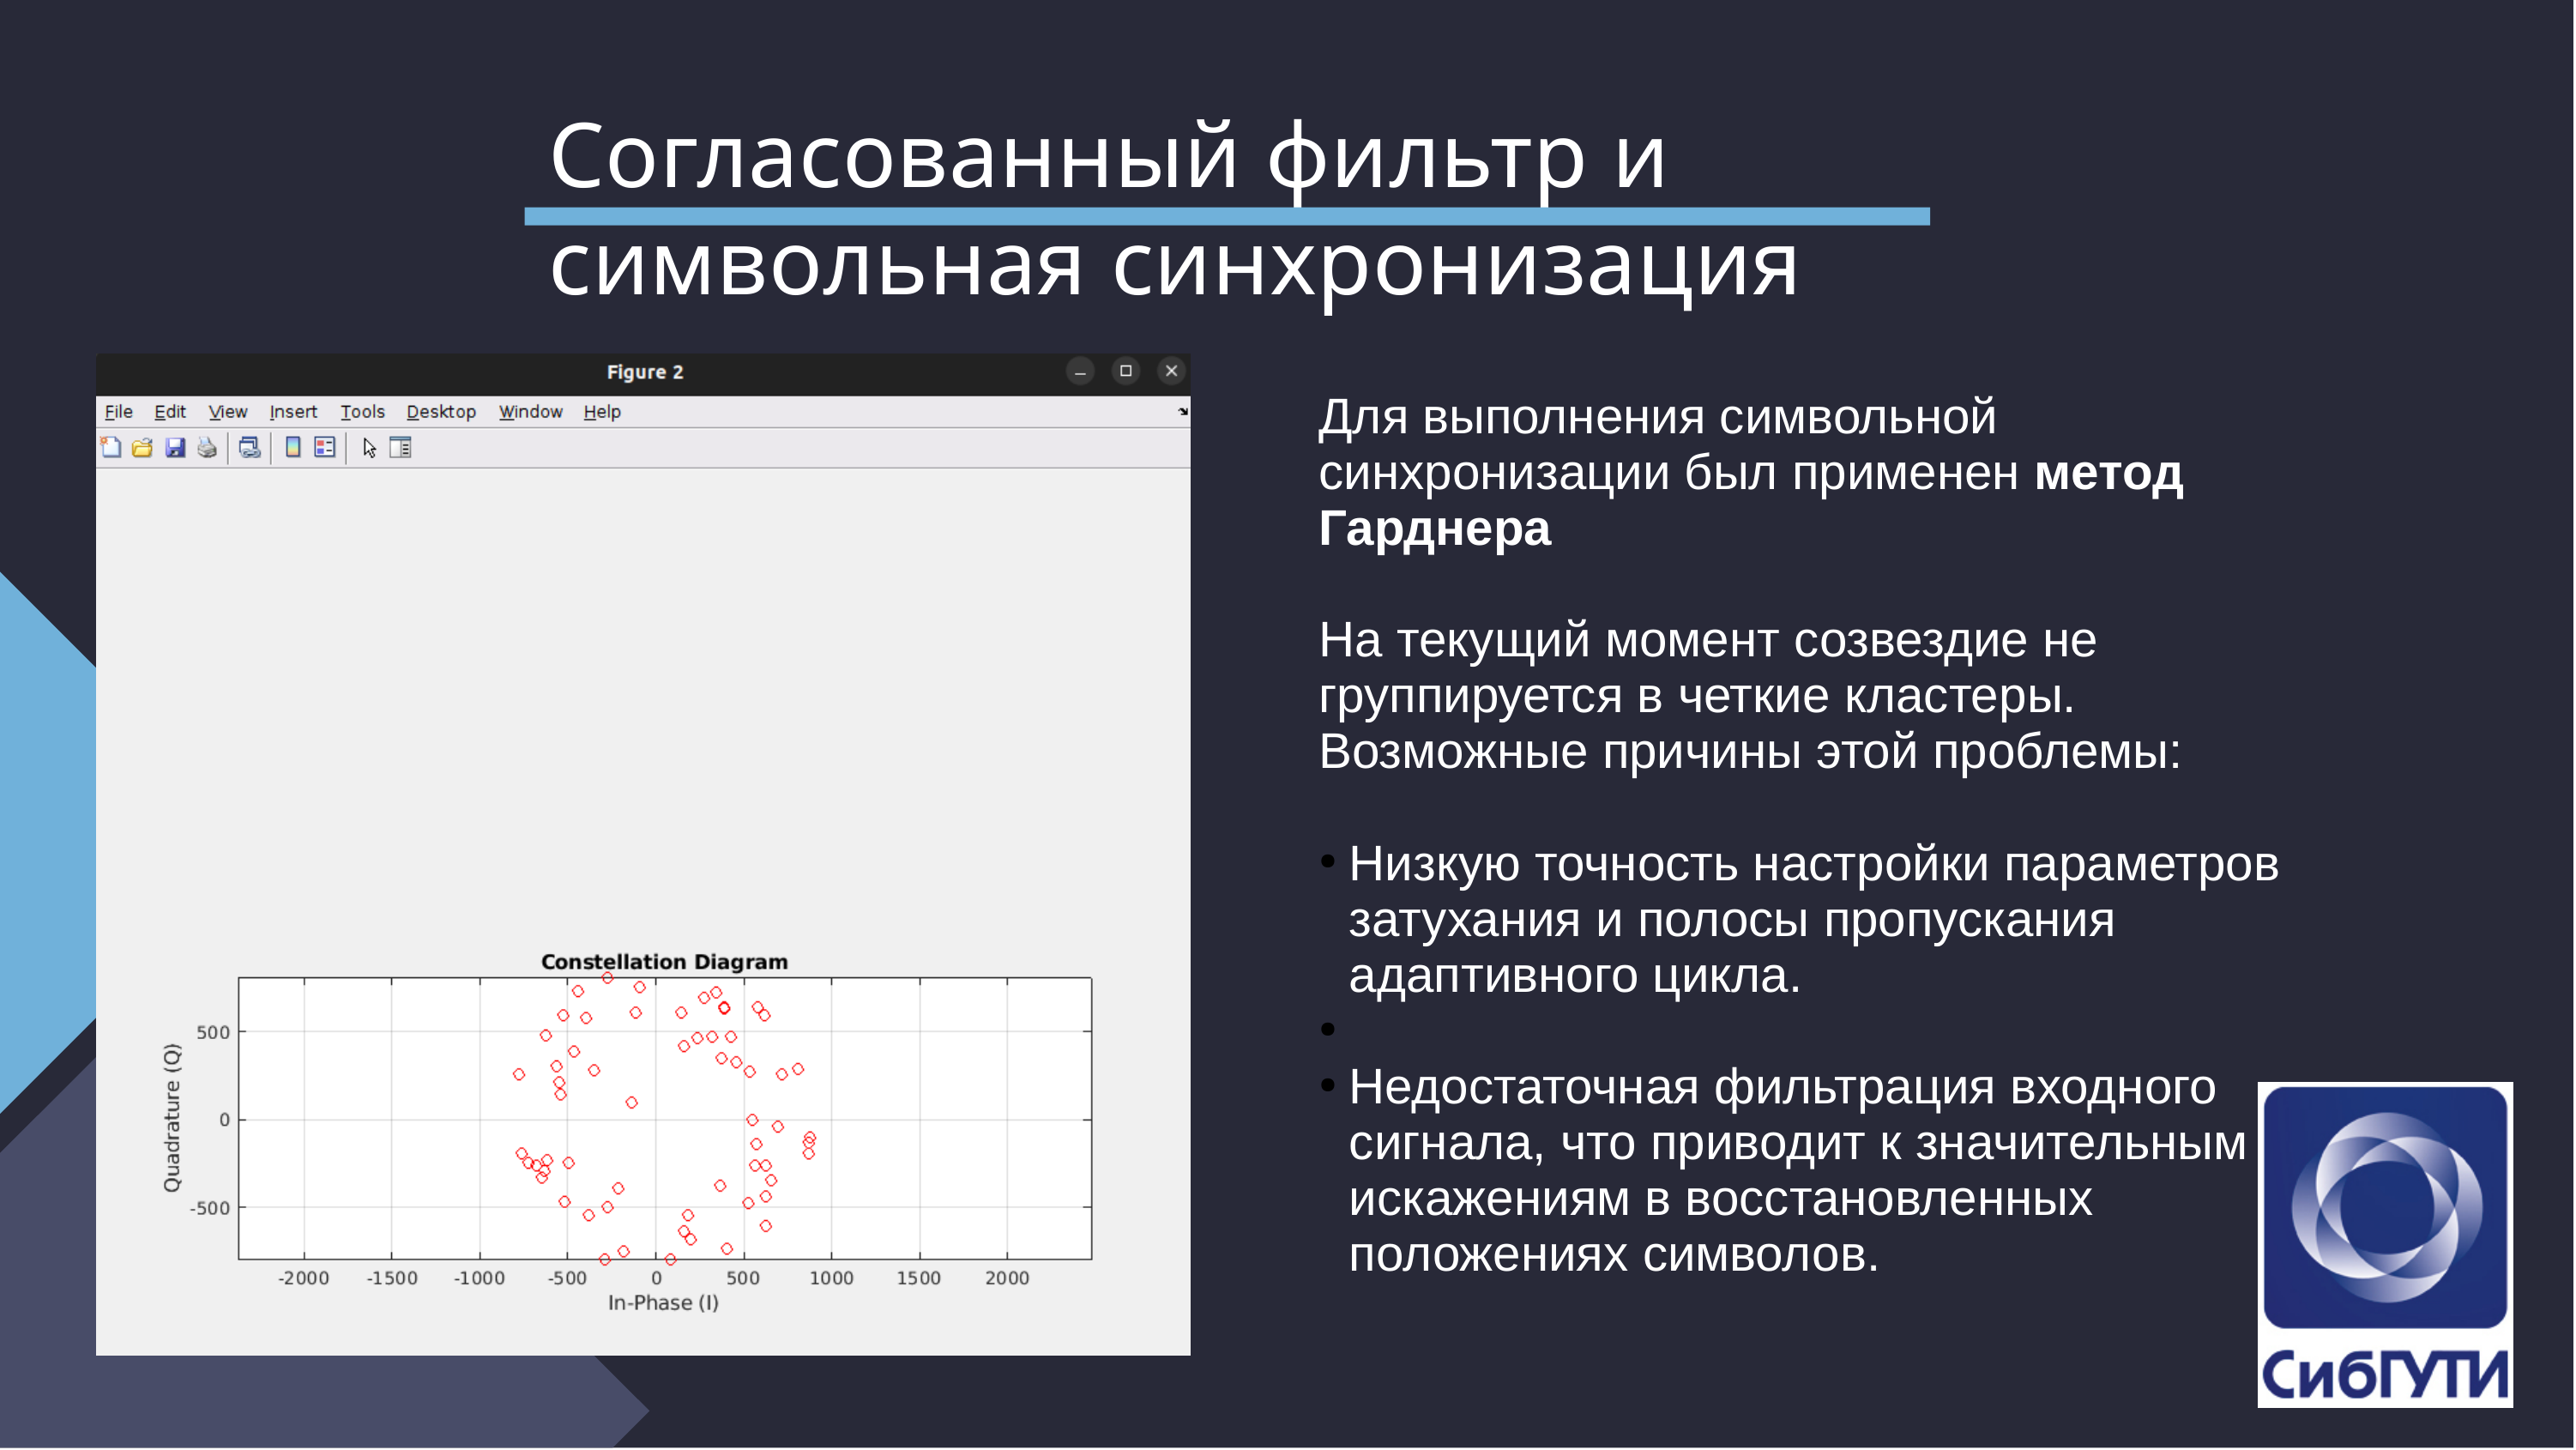

# Согласованный фильтр и символьная синхронизация
Для выполнения символьной синхронизации был применен метод Гарднера
На текущий момент созвездие не группируется в четкие кластеры. Возможные причины этой проблемы:
Низкую точность настройки параметров затухания и полосы пропускания адаптивного цикла.
Недостаточная фильтрация входного сигнала, что приводит к значительным искажениям в восстановленных положениях символов.